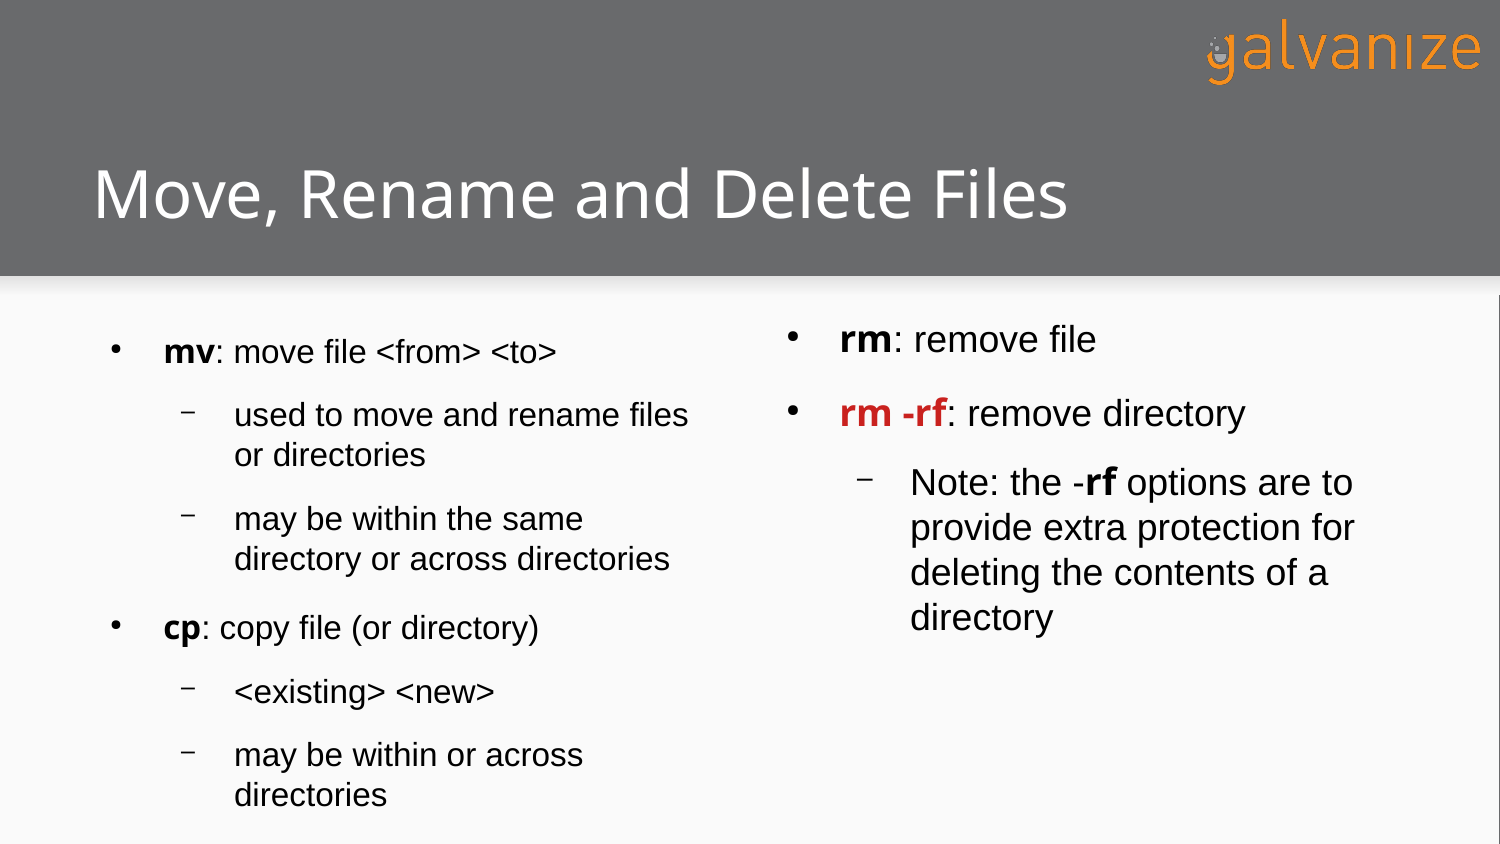

# Move, Rename and Delete Files
mv: move file <from> <to>
used to move and rename files or directories
may be within the same directory or across directories
cp: copy file (or directory)
<existing> <new>
may be within or across directories
rm: remove file
rm -rf: remove directory
Note: the -rf options are to provide extra protection for deleting the contents of a directory